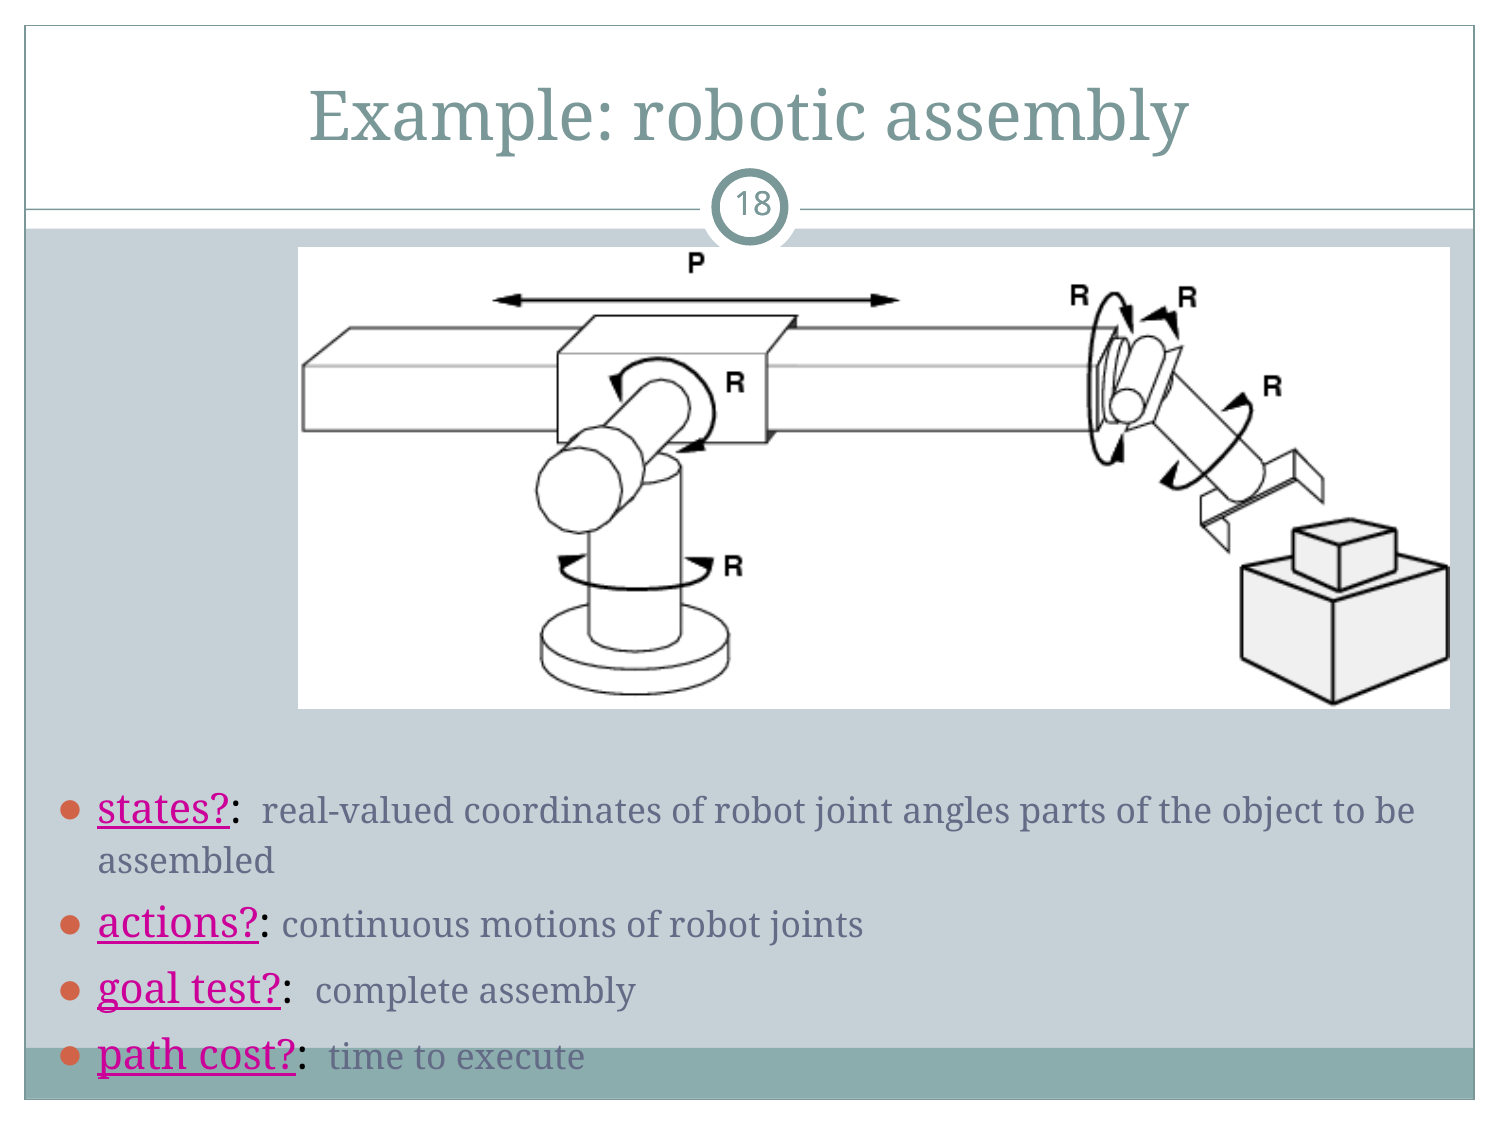

# Example: robotic assembly
states?: real-valued coordinates of robot joint angles parts of the object to be assembled
actions?: continuous motions of robot joints
goal test?: complete assembly
path cost?: time to execute